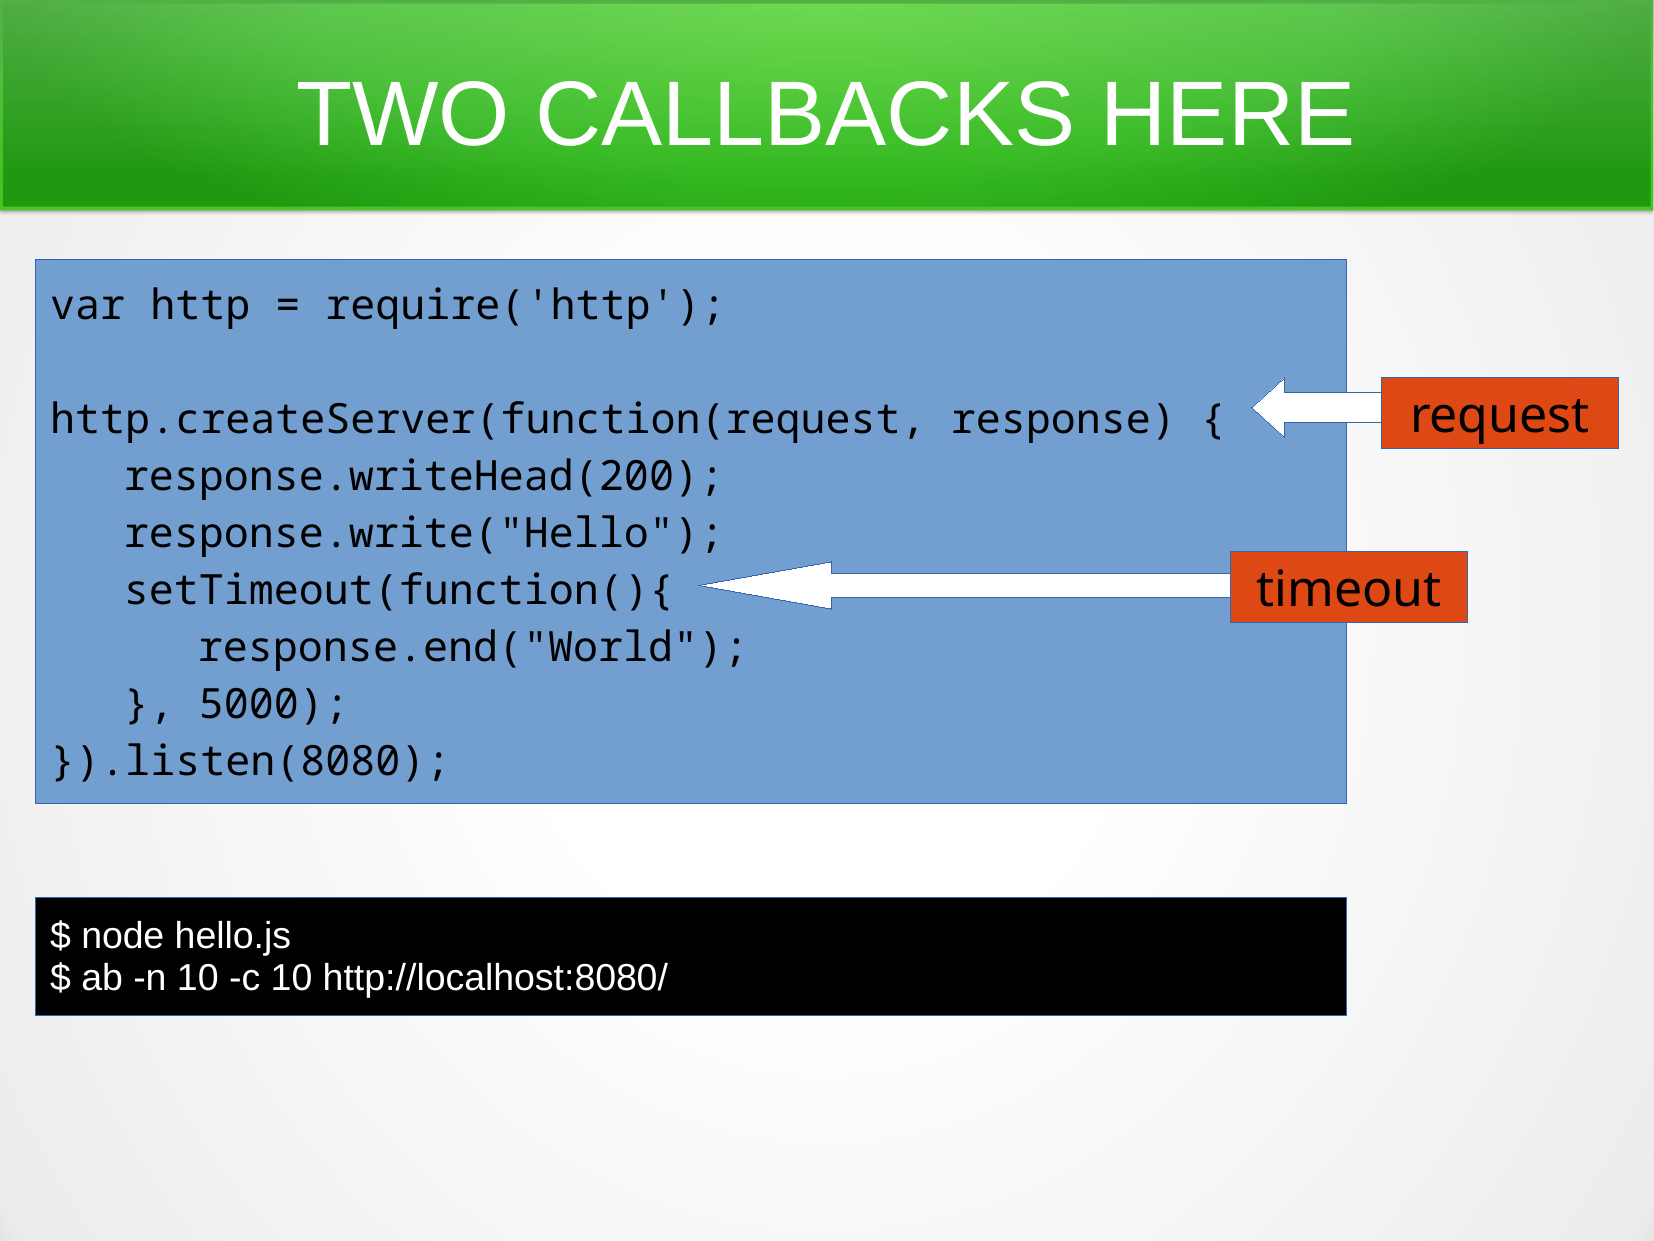

# TWO CALLBACKS HERE
var http = require('http');
http.createServer(function(request, response) {
	response.writeHead(200);
	response.write("Hello");
	setTimeout(function(){
		response.end("World");
	}, 5000);
}).listen(8080);
request
timeout
$ node hello.js
$ ab -n 10 -c 10 http://localhost:8080/